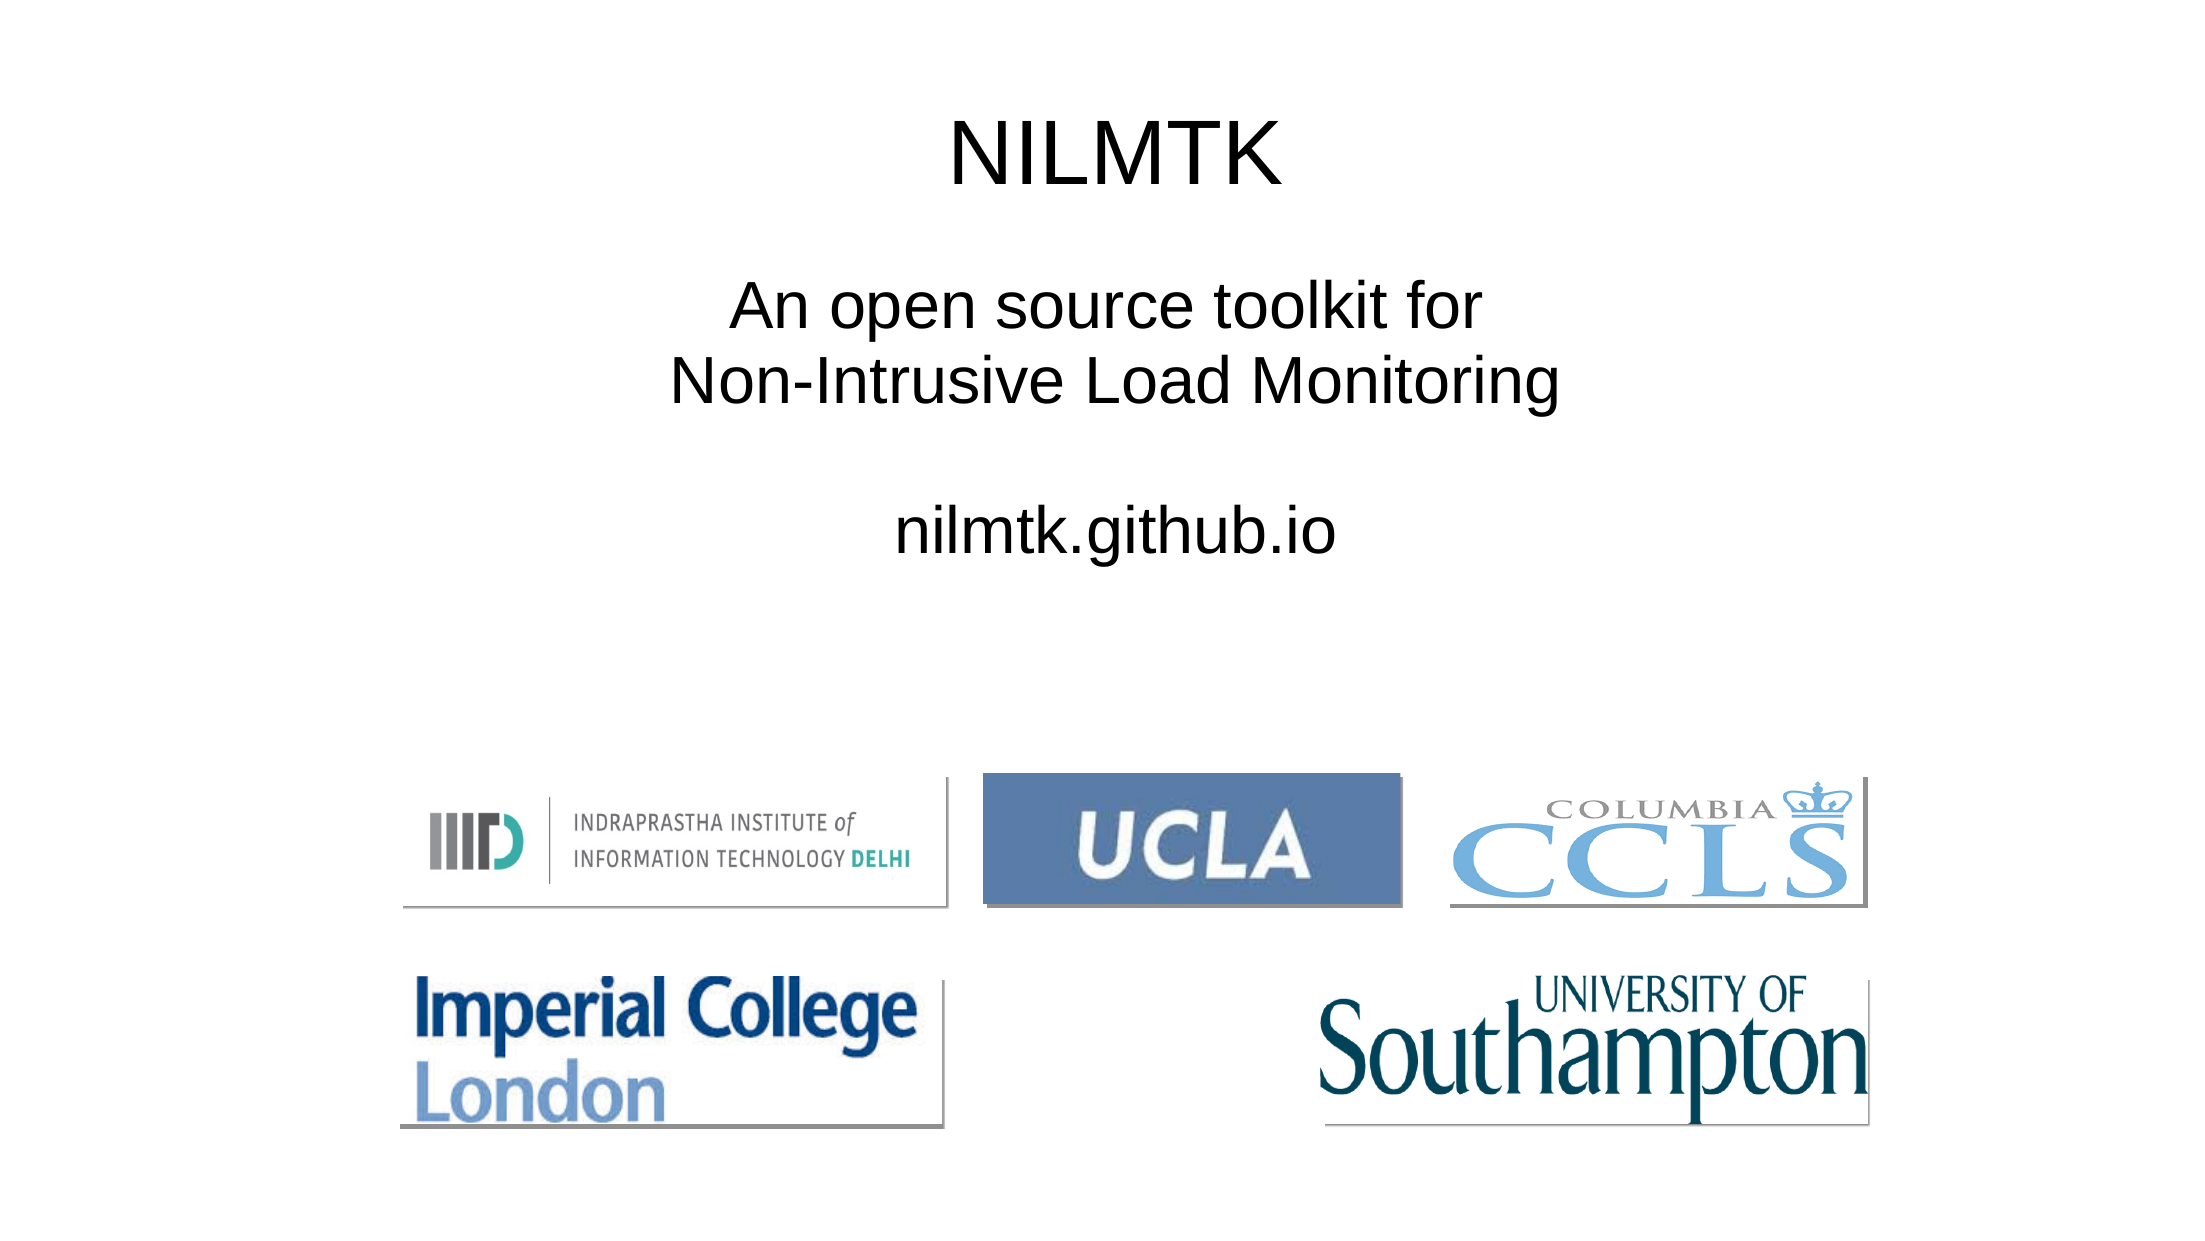

# NILMTK
An open source toolkit for
Non-Intrusive Load Monitoring
nilmtk.github.io